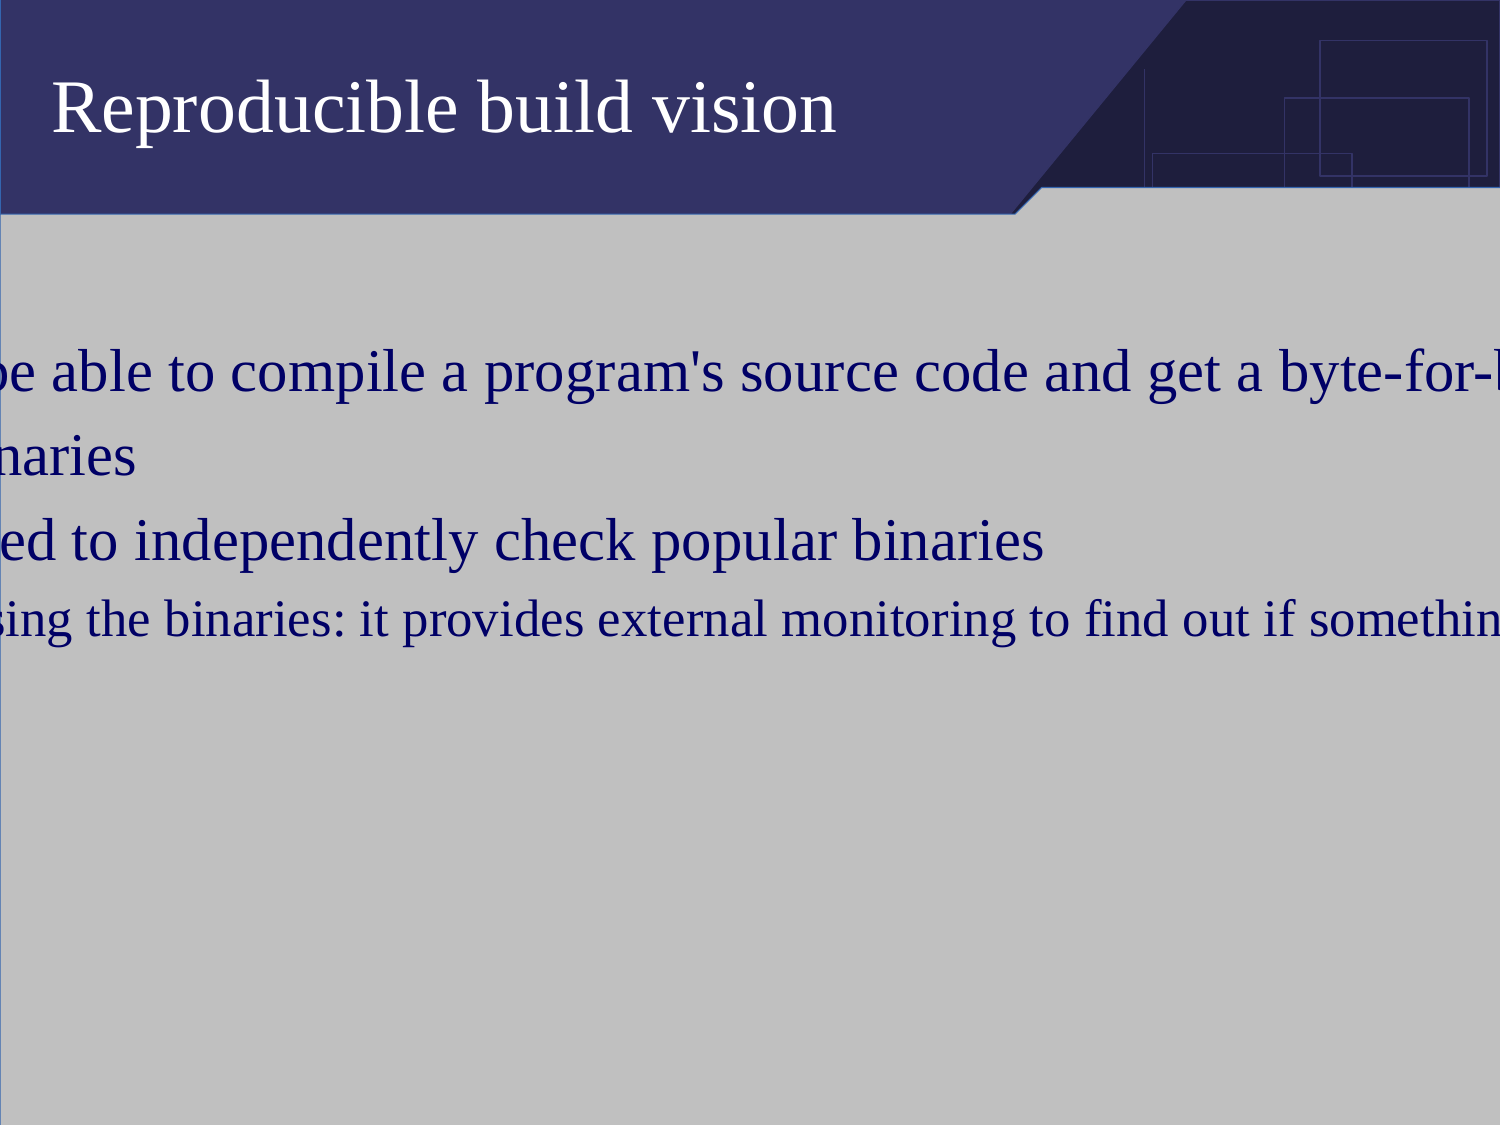

Reproducible build vision
Anyone in the world should be able to compile a program's source code and get a byte-for-byte identical binary
Confirming provenance of binaries
Infrastructure should be created to independently check popular binaries
This is a benefit to those releasing the binaries: it provides external monitoring to find out if something bad happens to their infrastructure